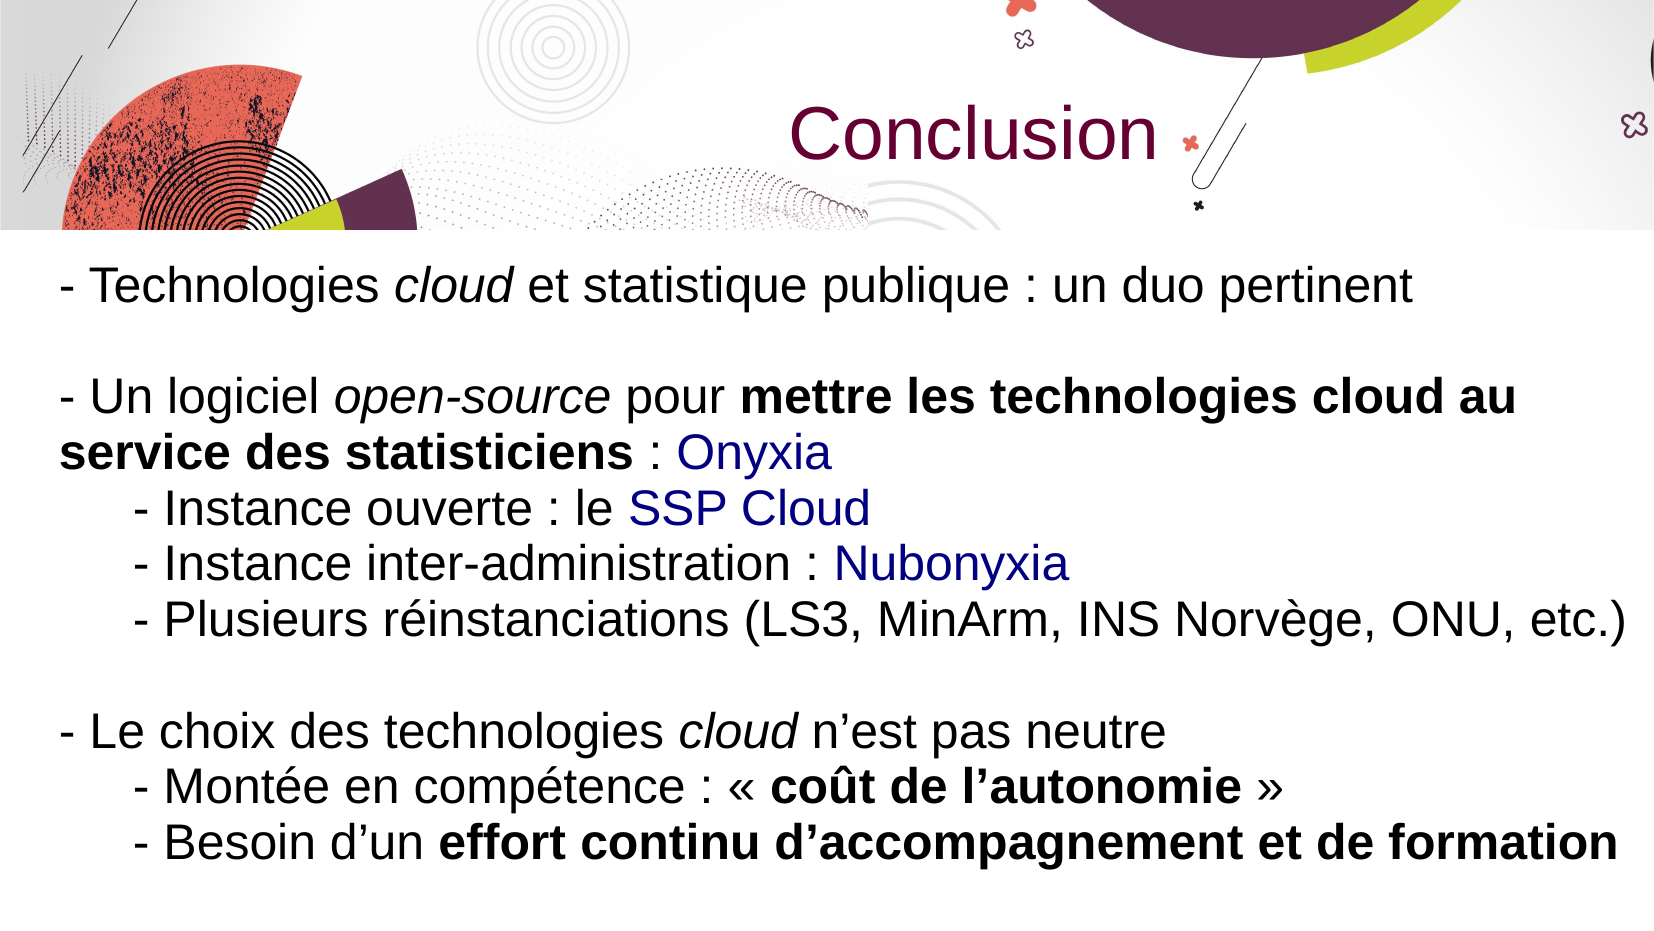

# Conclusion
- Technologies cloud et statistique publique : un duo pertinent
- Un logiciel open-source pour mettre les technologies cloud au service des statisticiens : Onyxia
	- Instance ouverte : le SSP Cloud
	- Instance inter-administration : Nubonyxia
	- Plusieurs réinstanciations (LS3, MinArm, INS Norvège, ONU, etc.)
- Le choix des technologies cloud n’est pas neutre
	- Montée en compétence : « coût de l’autonomie »
	- Besoin d’un effort continu d’accompagnement et de formation